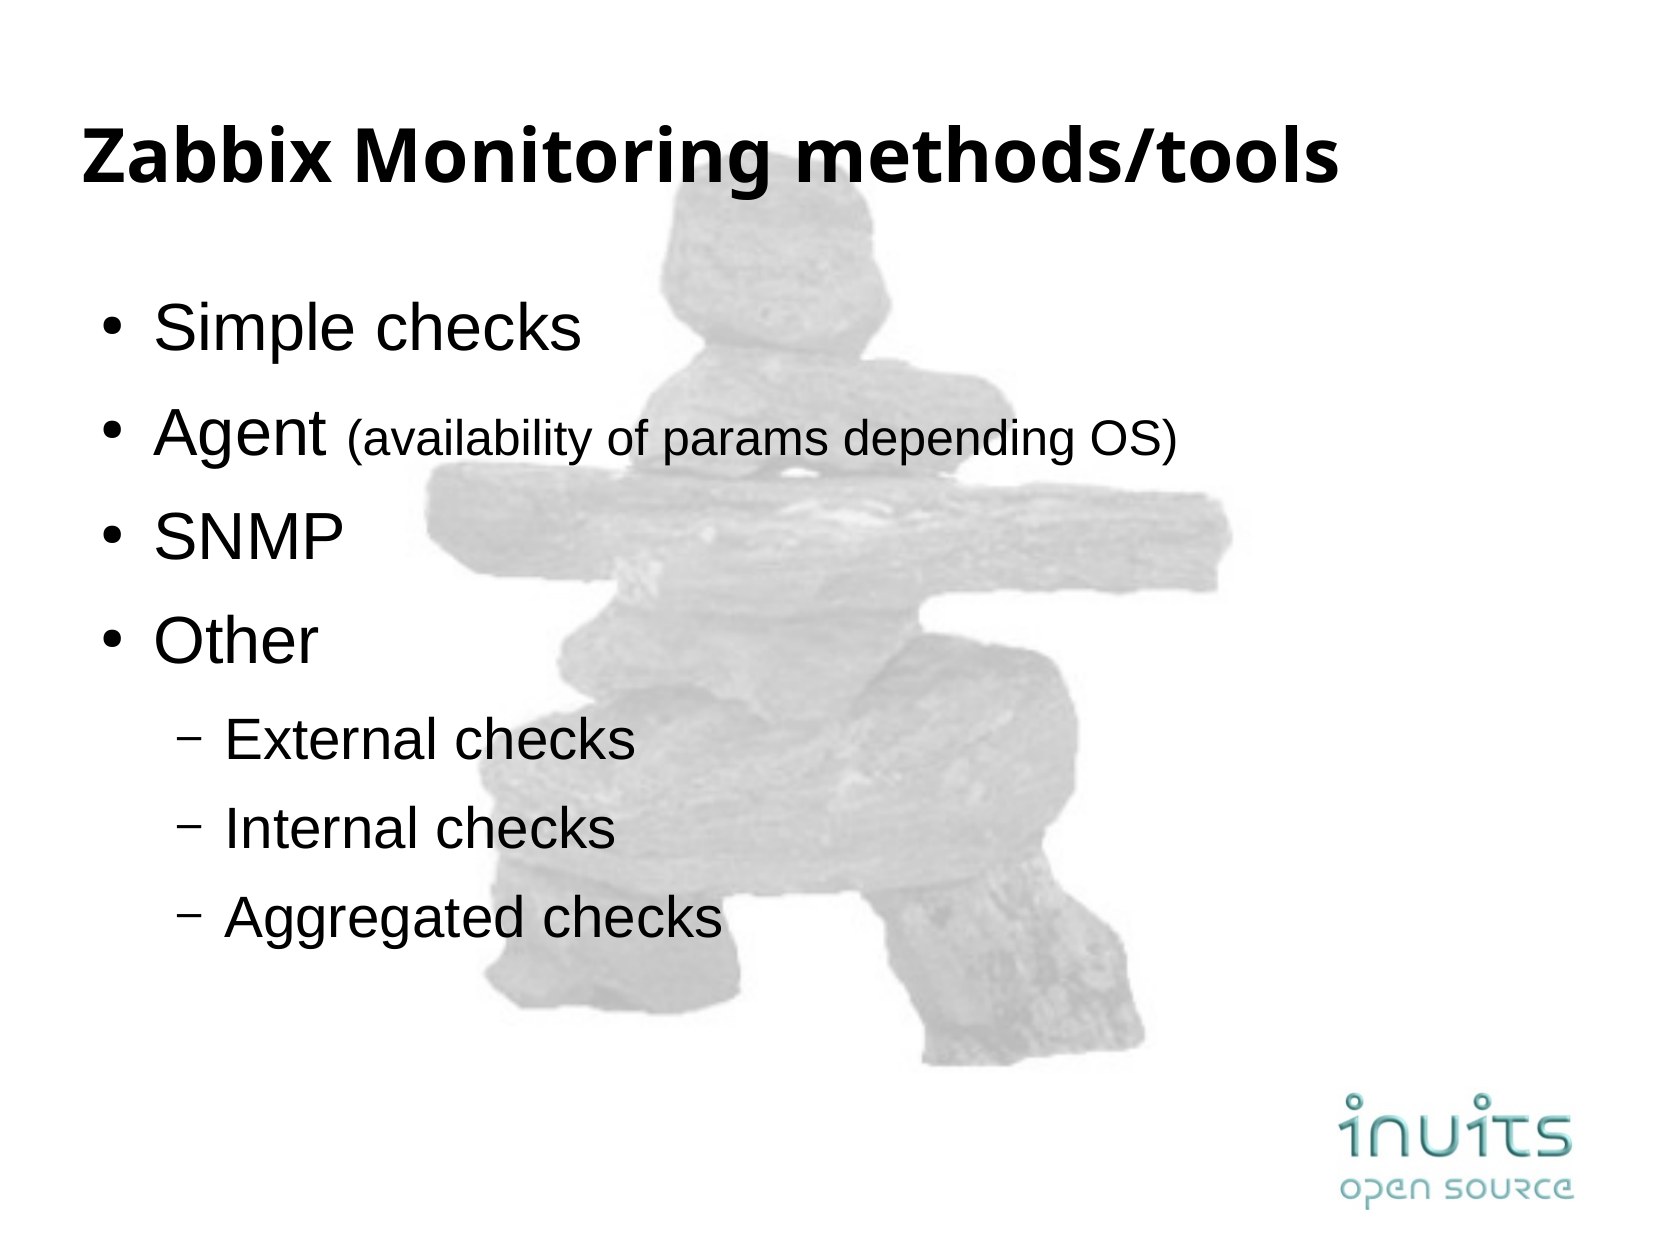

# Zabbix Monitoring methods/tools
Simple checks
Agent (availability of params depending OS)
SNMP
Other
External checks
Internal checks
Aggregated checks
45